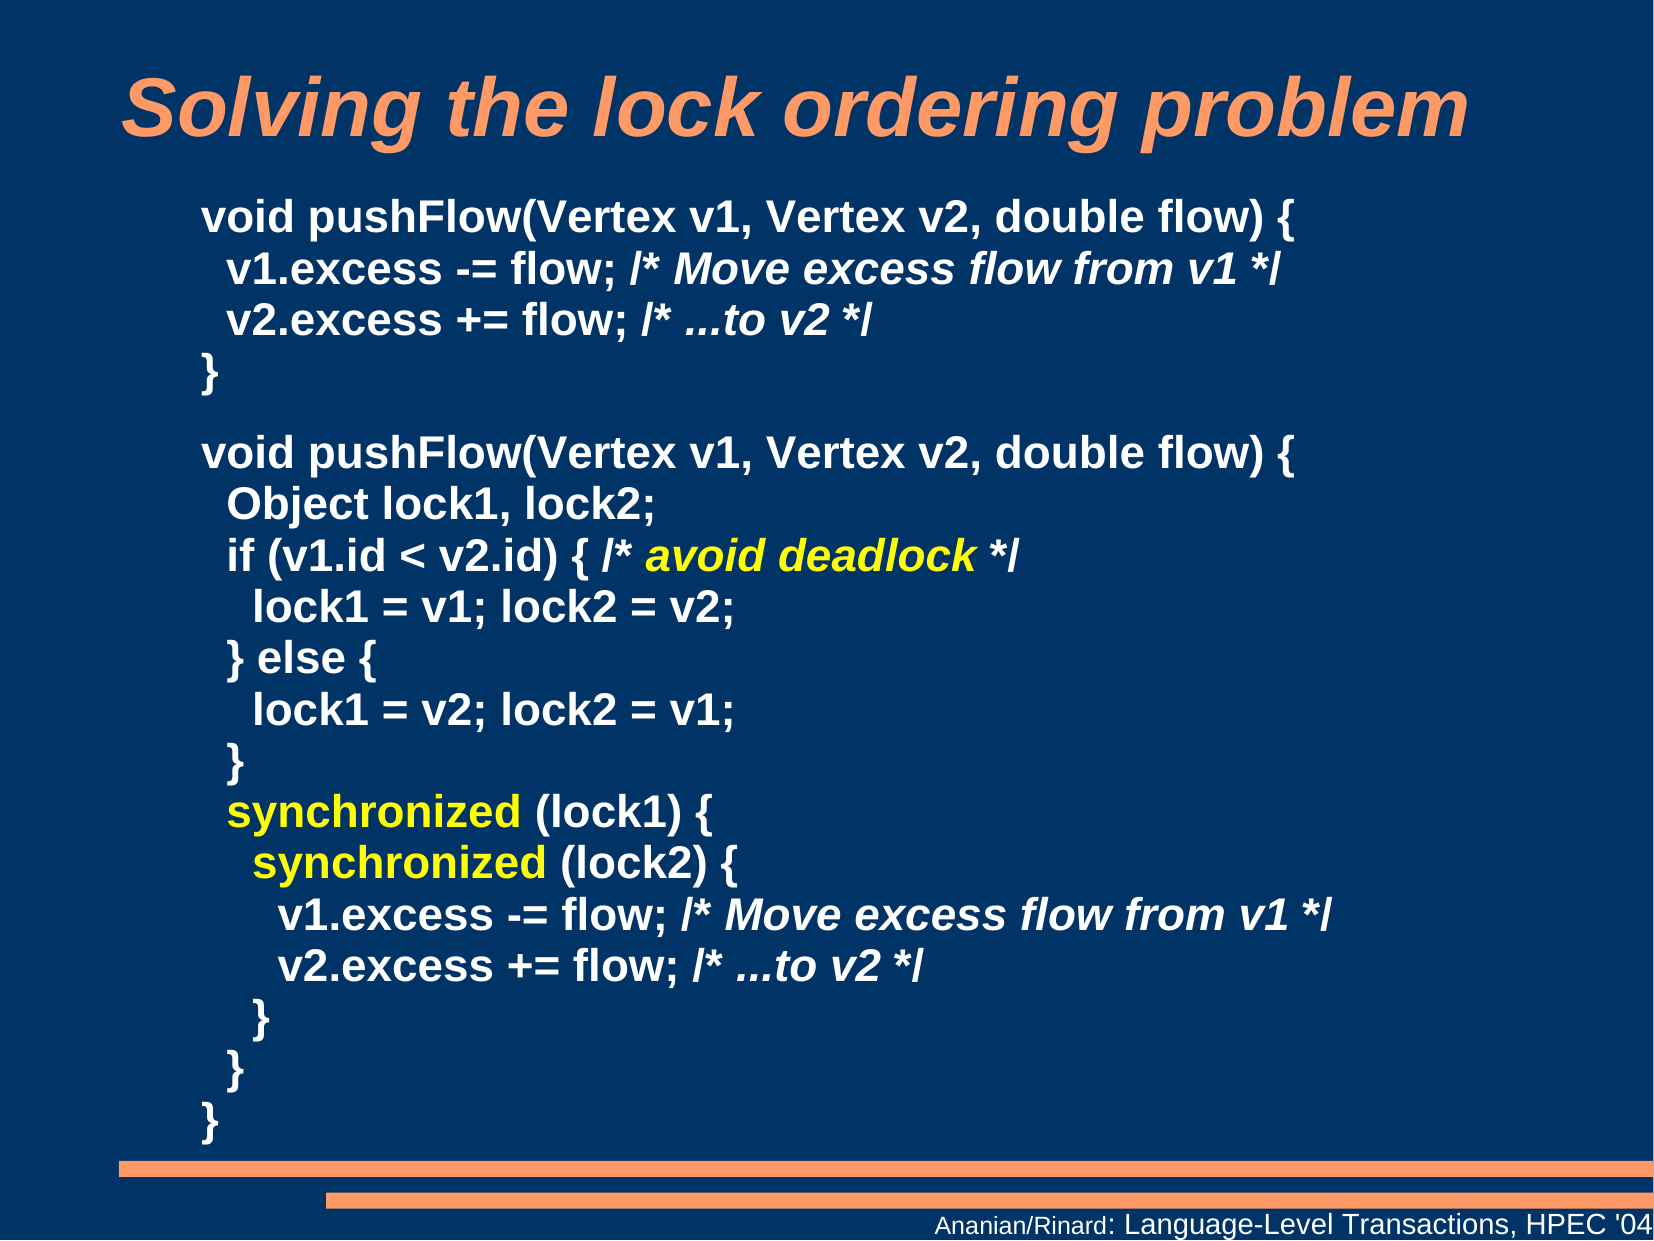

# Solving the lock ordering problem
void pushFlow(Vertex v1, Vertex v2, double flow) {
 v1.excess -= flow; /* Move excess flow from v1 */
 v2.excess += flow; /* ...to v2 */
}
void pushFlow(Vertex v1, Vertex v2, double flow) {
 Object lock1, lock2;
 if (v1.id < v2.id) { /* avoid deadlock */
 lock1 = v1; lock2 = v2;
 } else {
 lock1 = v2; lock2 = v1;
 }
 synchronized (lock1) {
 synchronized (lock2) {
 v1.excess -= flow; /* Move excess flow from v1 */
 v2.excess += flow; /* ...to v2 */
 }
 }
}